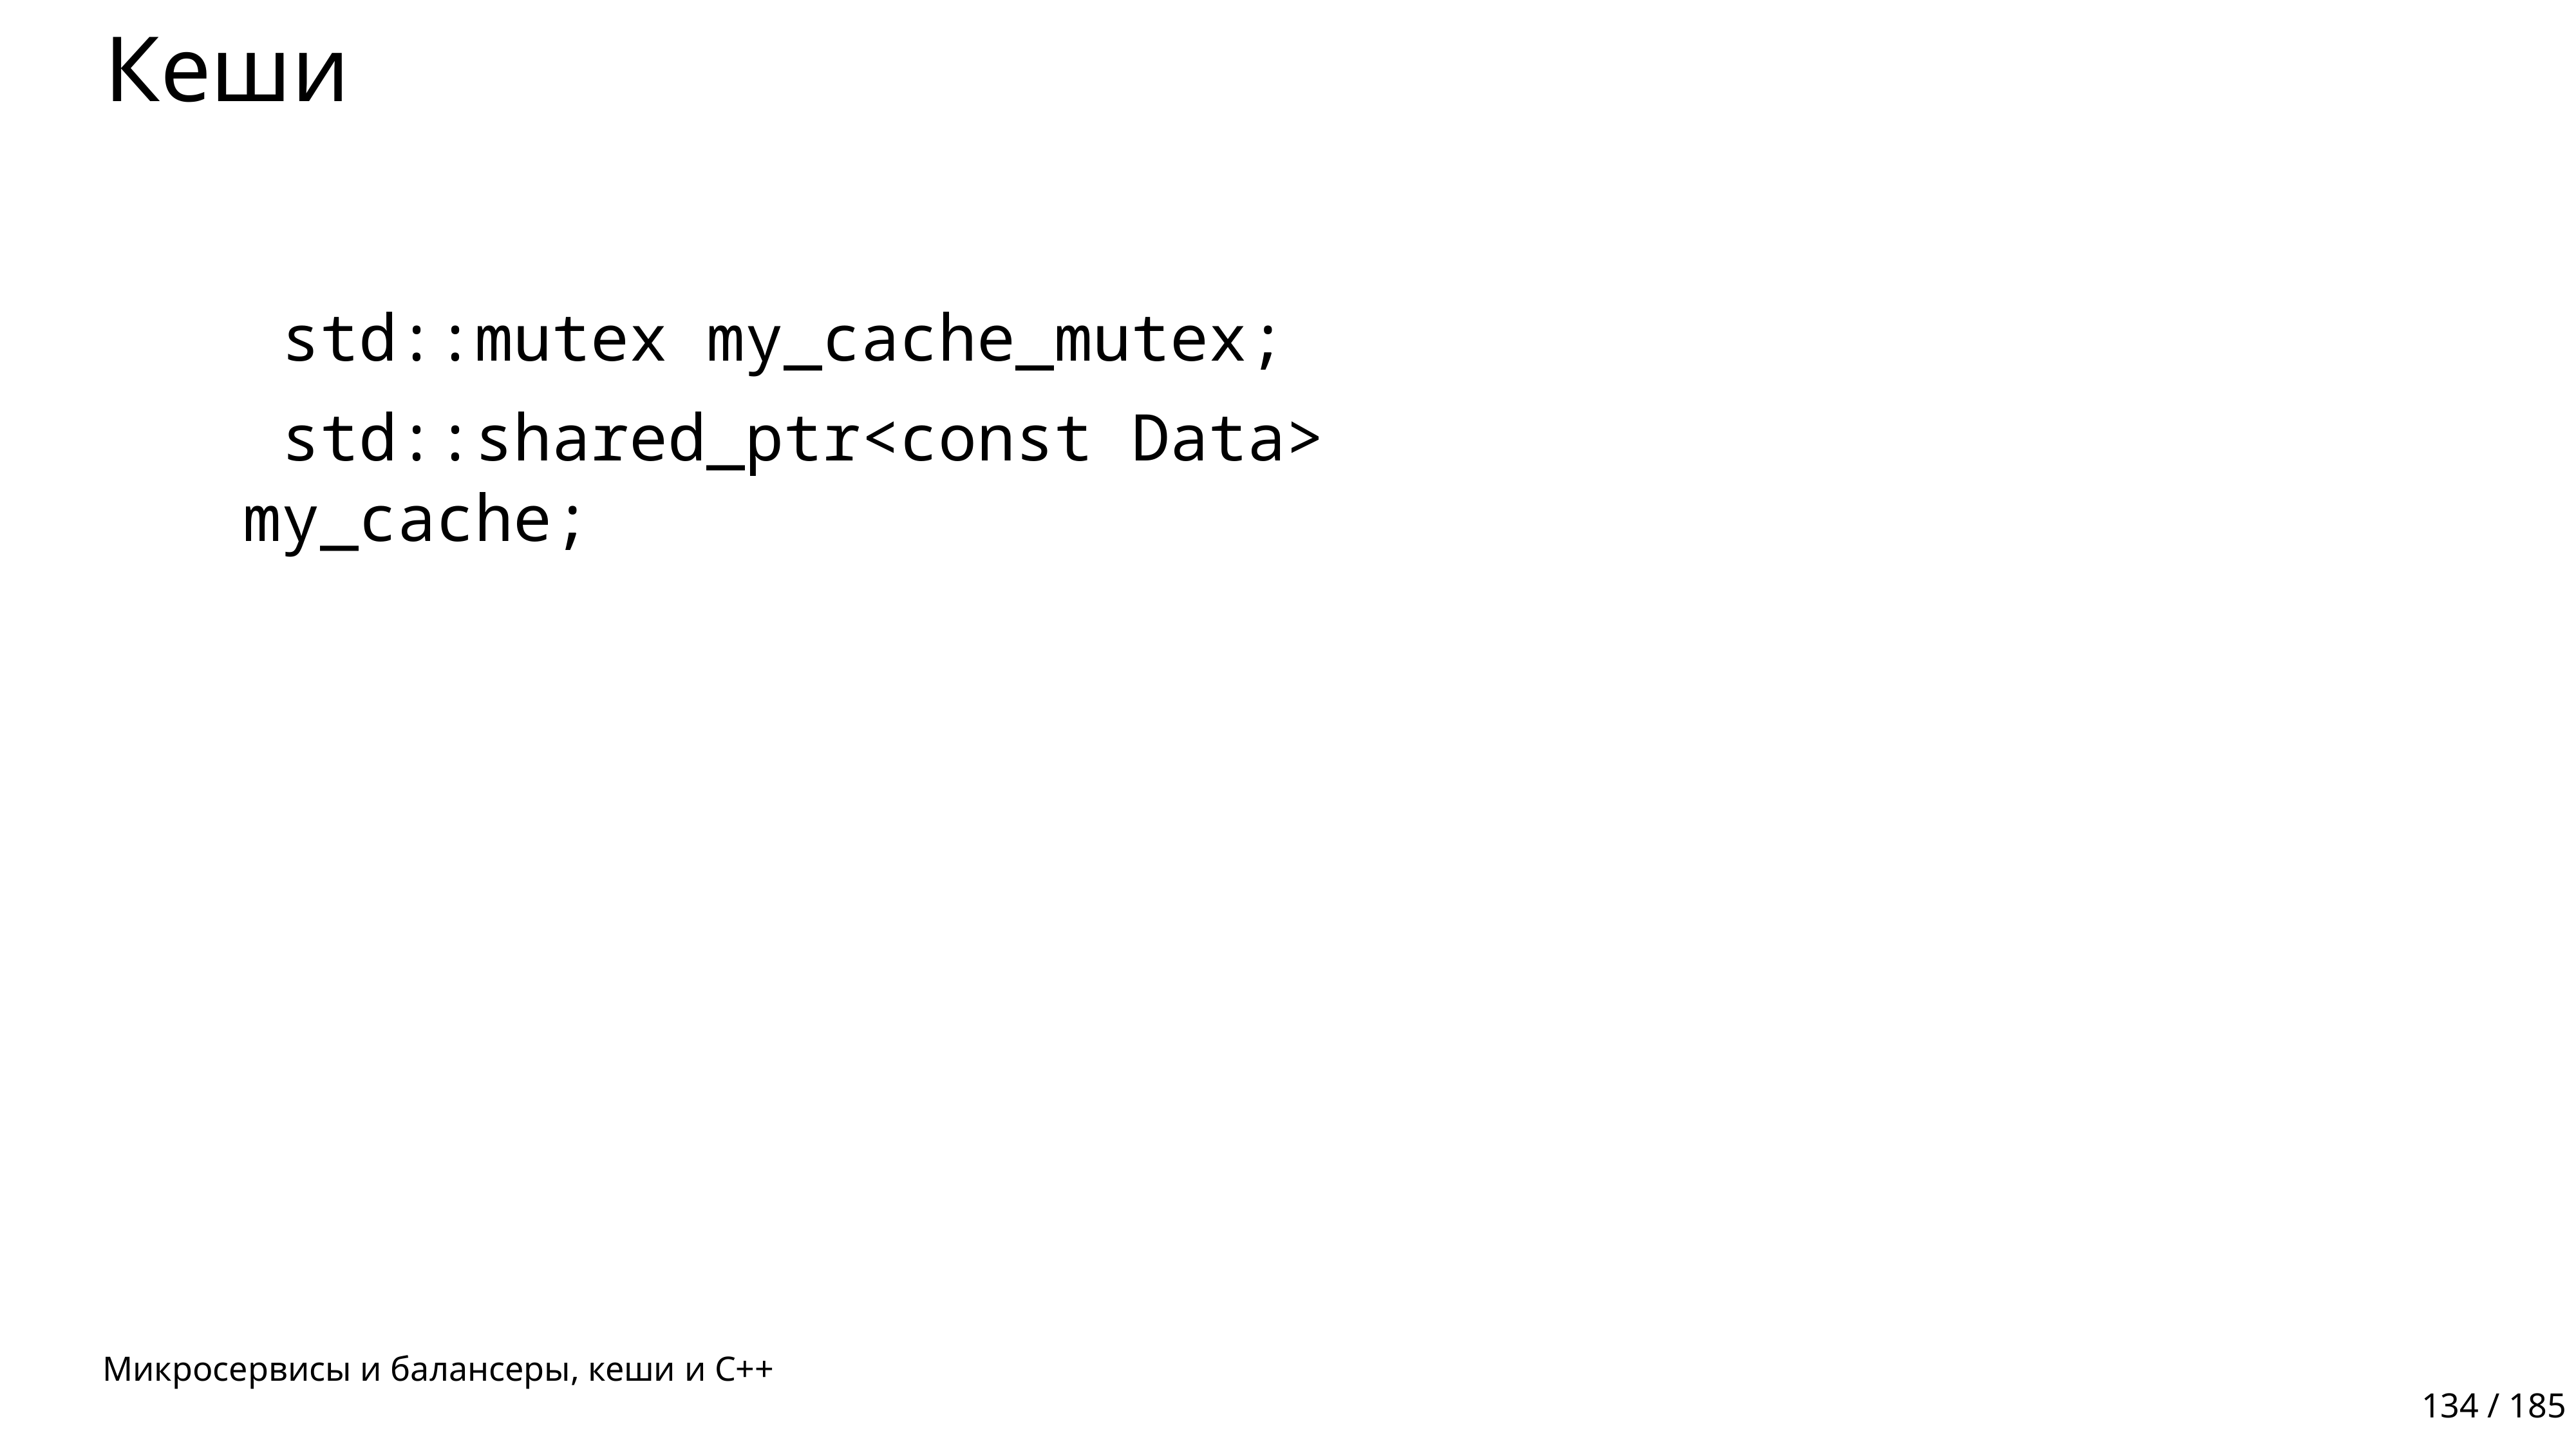

Кеши
# std::mutex my_cache_mutex;
 std::shared_ptr<const Data> my_cache;
Микросервисы и балансеры, кеши и C++